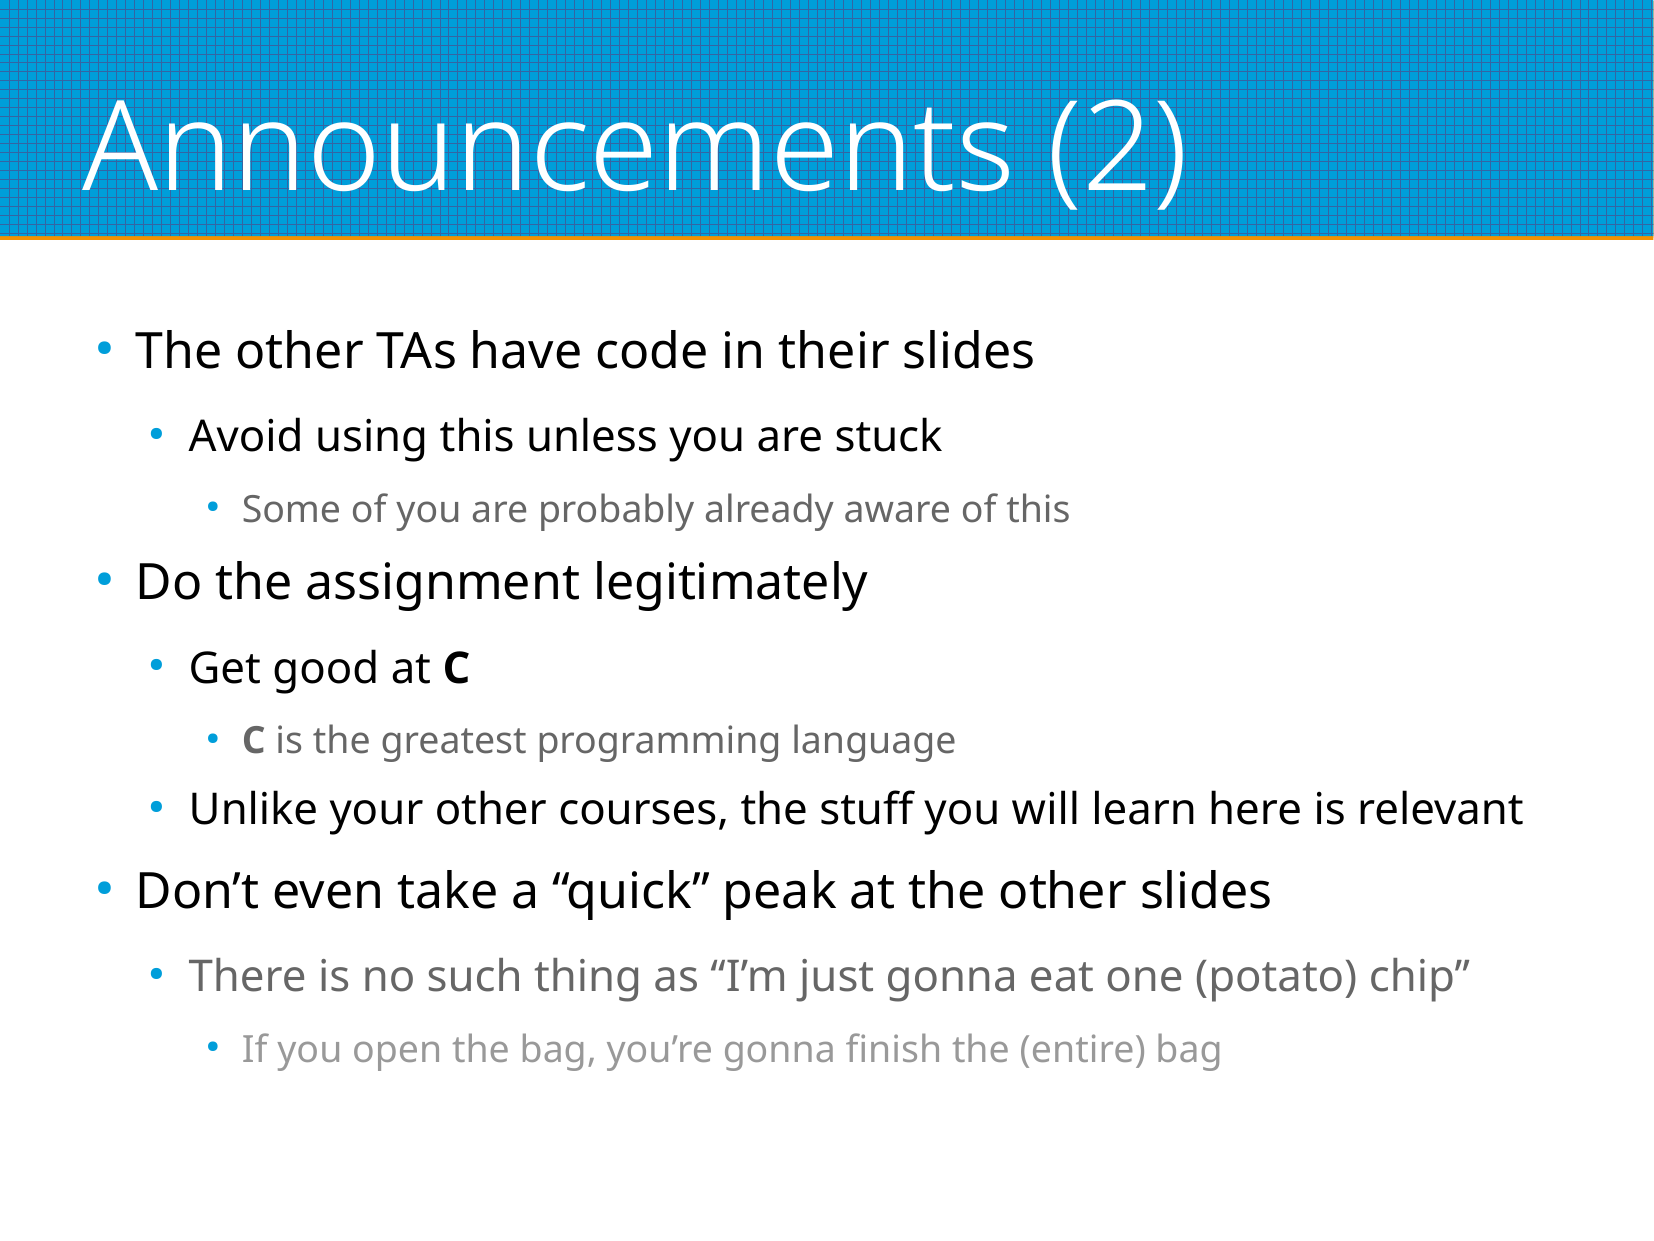

# Announcements (2)
The other TAs have code in their slides
Avoid using this unless you are stuck
Some of you are probably already aware of this
Do the assignment legitimately
Get good at C
C is the greatest programming language
Unlike your other courses, the stuff you will learn here is relevant
Don’t even take a ‘‘quick’’ peak at the other slides
There is no such thing as ‘‘I’m just gonna eat one (potato) chip’’
If you open the bag, you’re gonna finish the (entire) bag